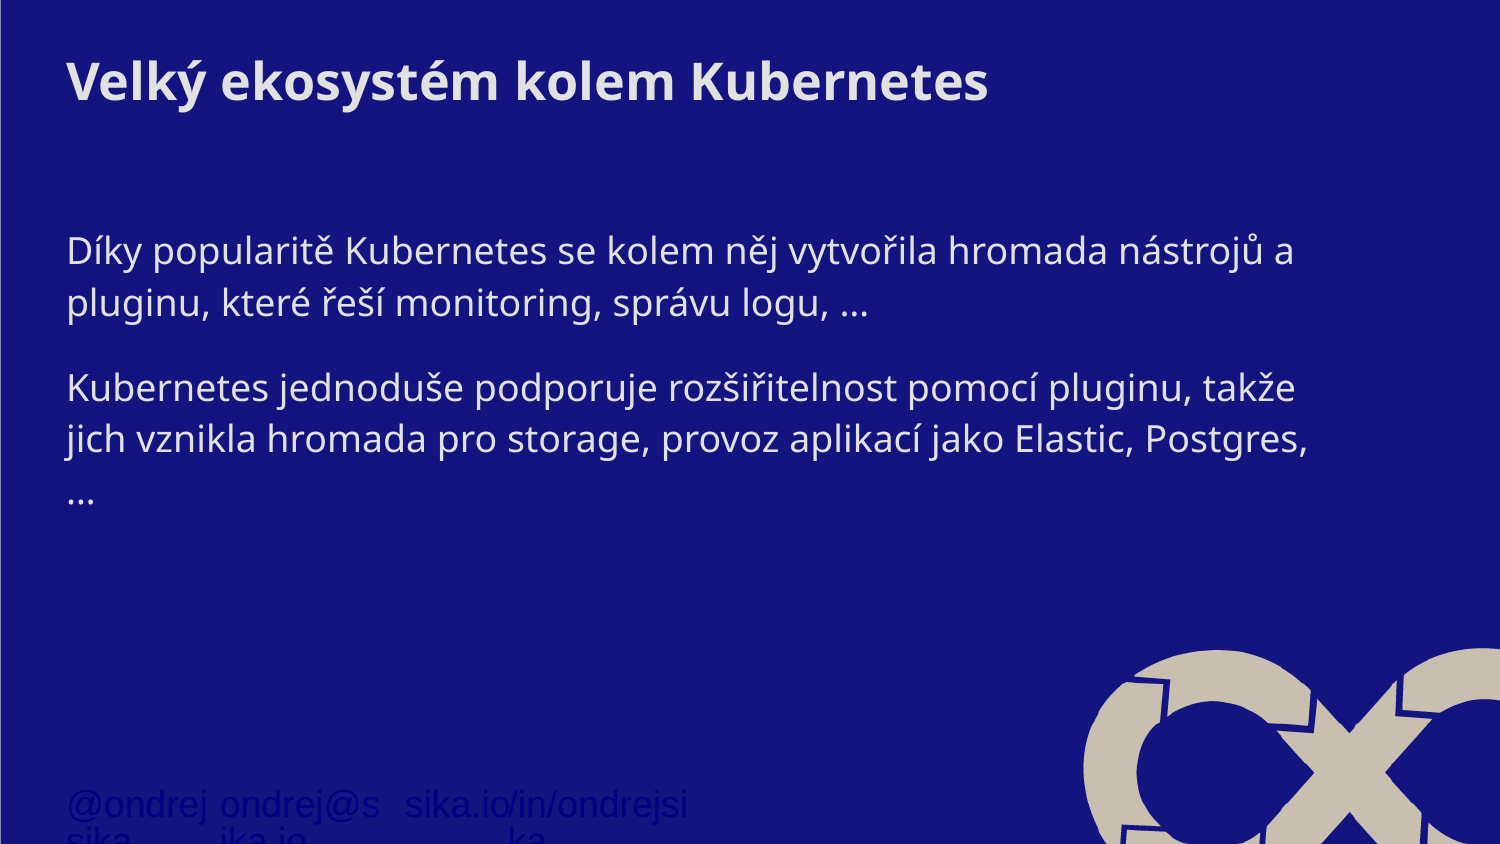

# Velký ekosystém kolem Kubernetes
Díky popularitě Kubernetes se kolem něj vytvořila hromada nástrojů a pluginu, které řeší monitoring, správu logu, …
Kubernetes jednoduše podporuje rozšiřitelnost pomocí pluginu, takže jich vznikla hromada pro storage, provoz aplikací jako Elastic, Postgres, …